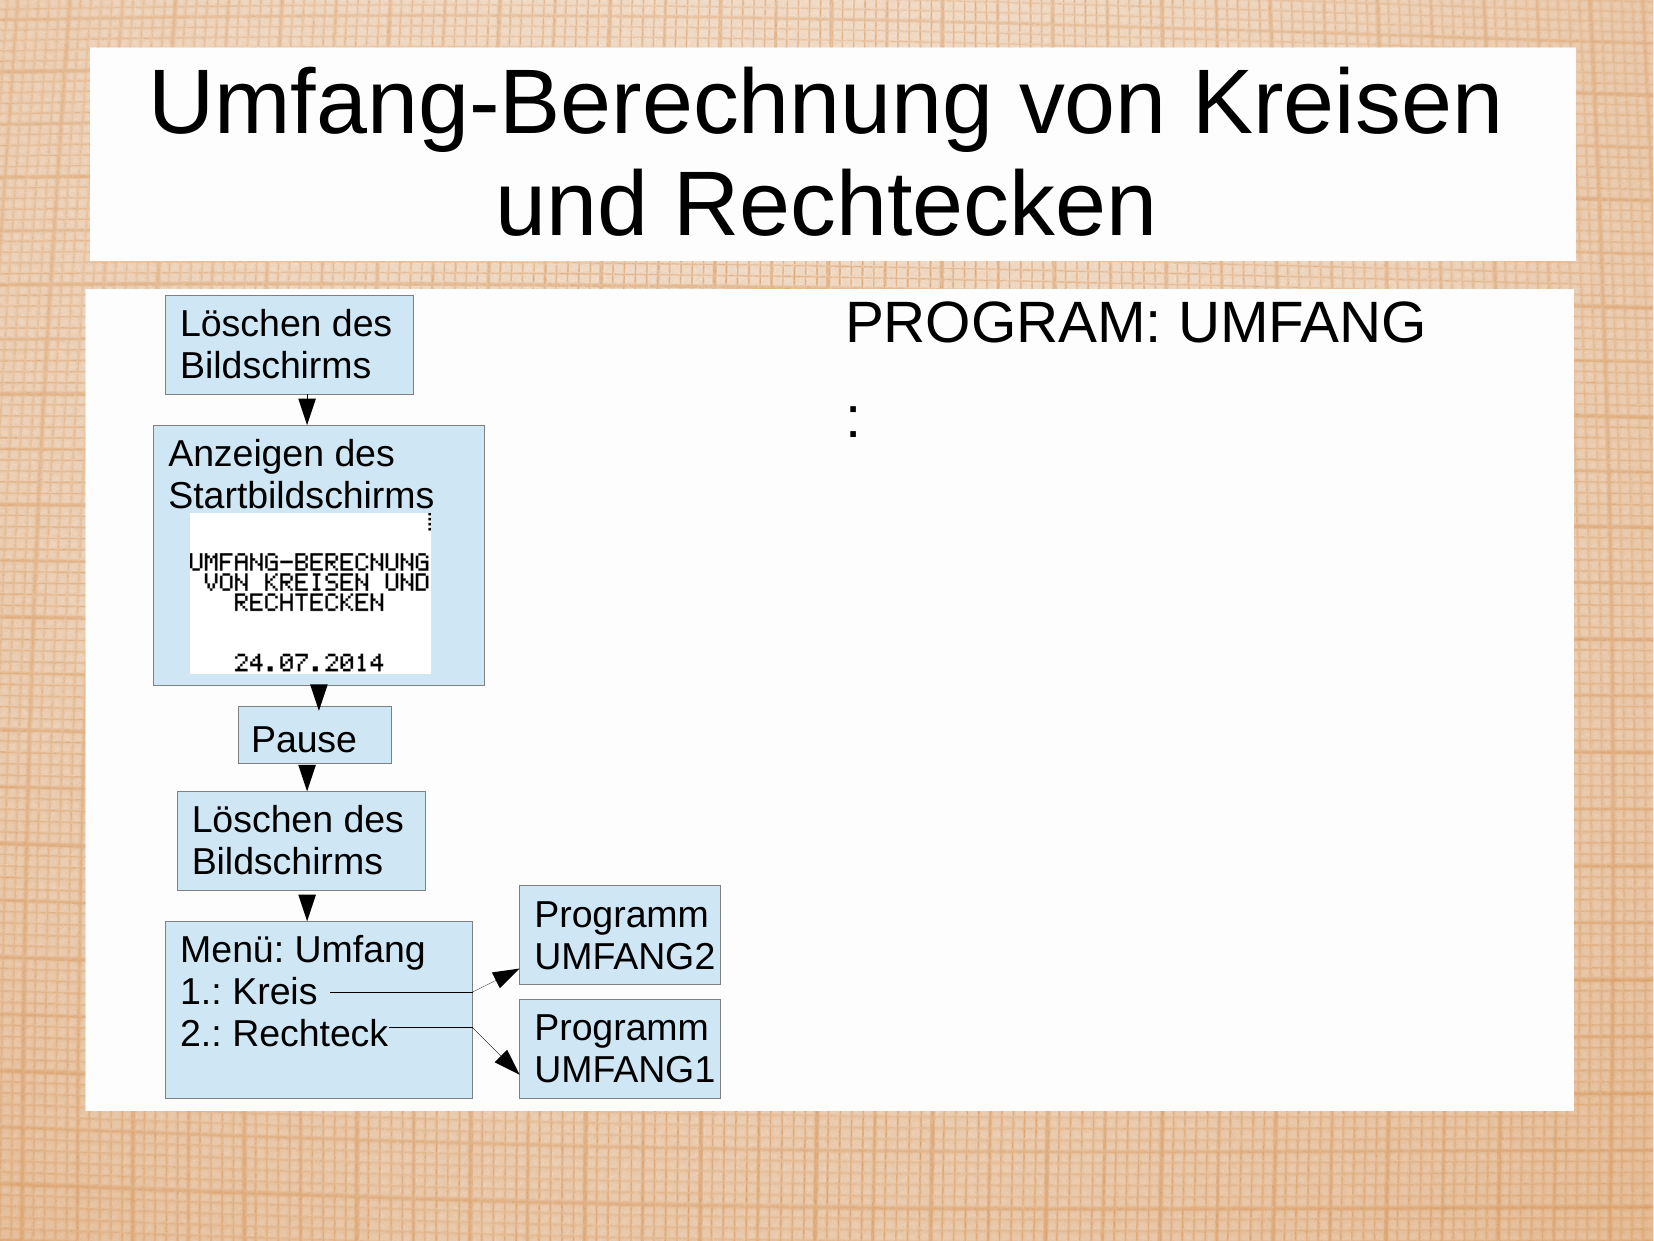

# Umfang-Berechnung von Kreisen und Rechtecken
PROGRAM: UMFANG
:
Löschen des Bildschirms
Anzeigen des Startbildschirms
Pause
Löschen des Bildschirms
Programm UMFANG2
Menü: Umfang
1.: Kreis
2.: Rechteck
ProgrammUMFANG1